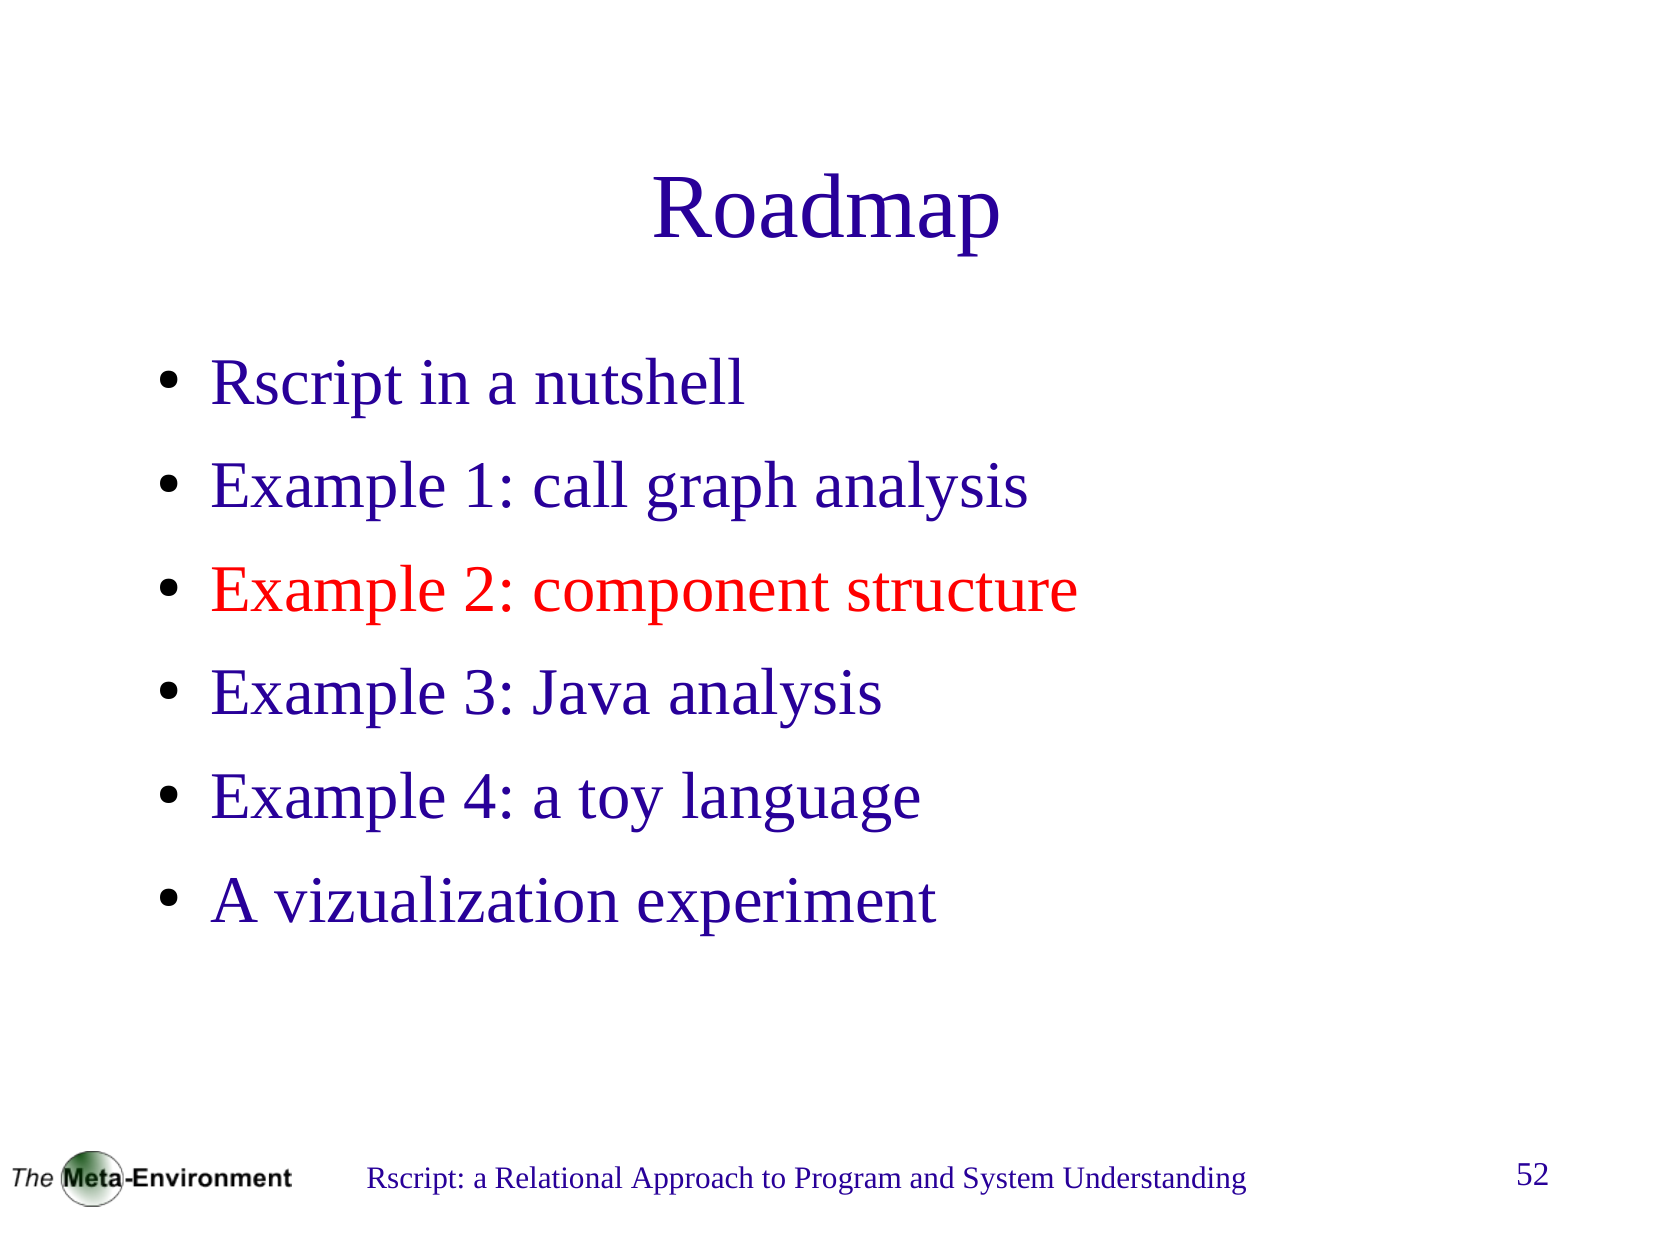

# Roadmap
Rscript in a nutshell
Example 1: call graph analysis
Example 2: component structure
Example 3: Java analysis
Example 4: a toy language
A vizualization experiment